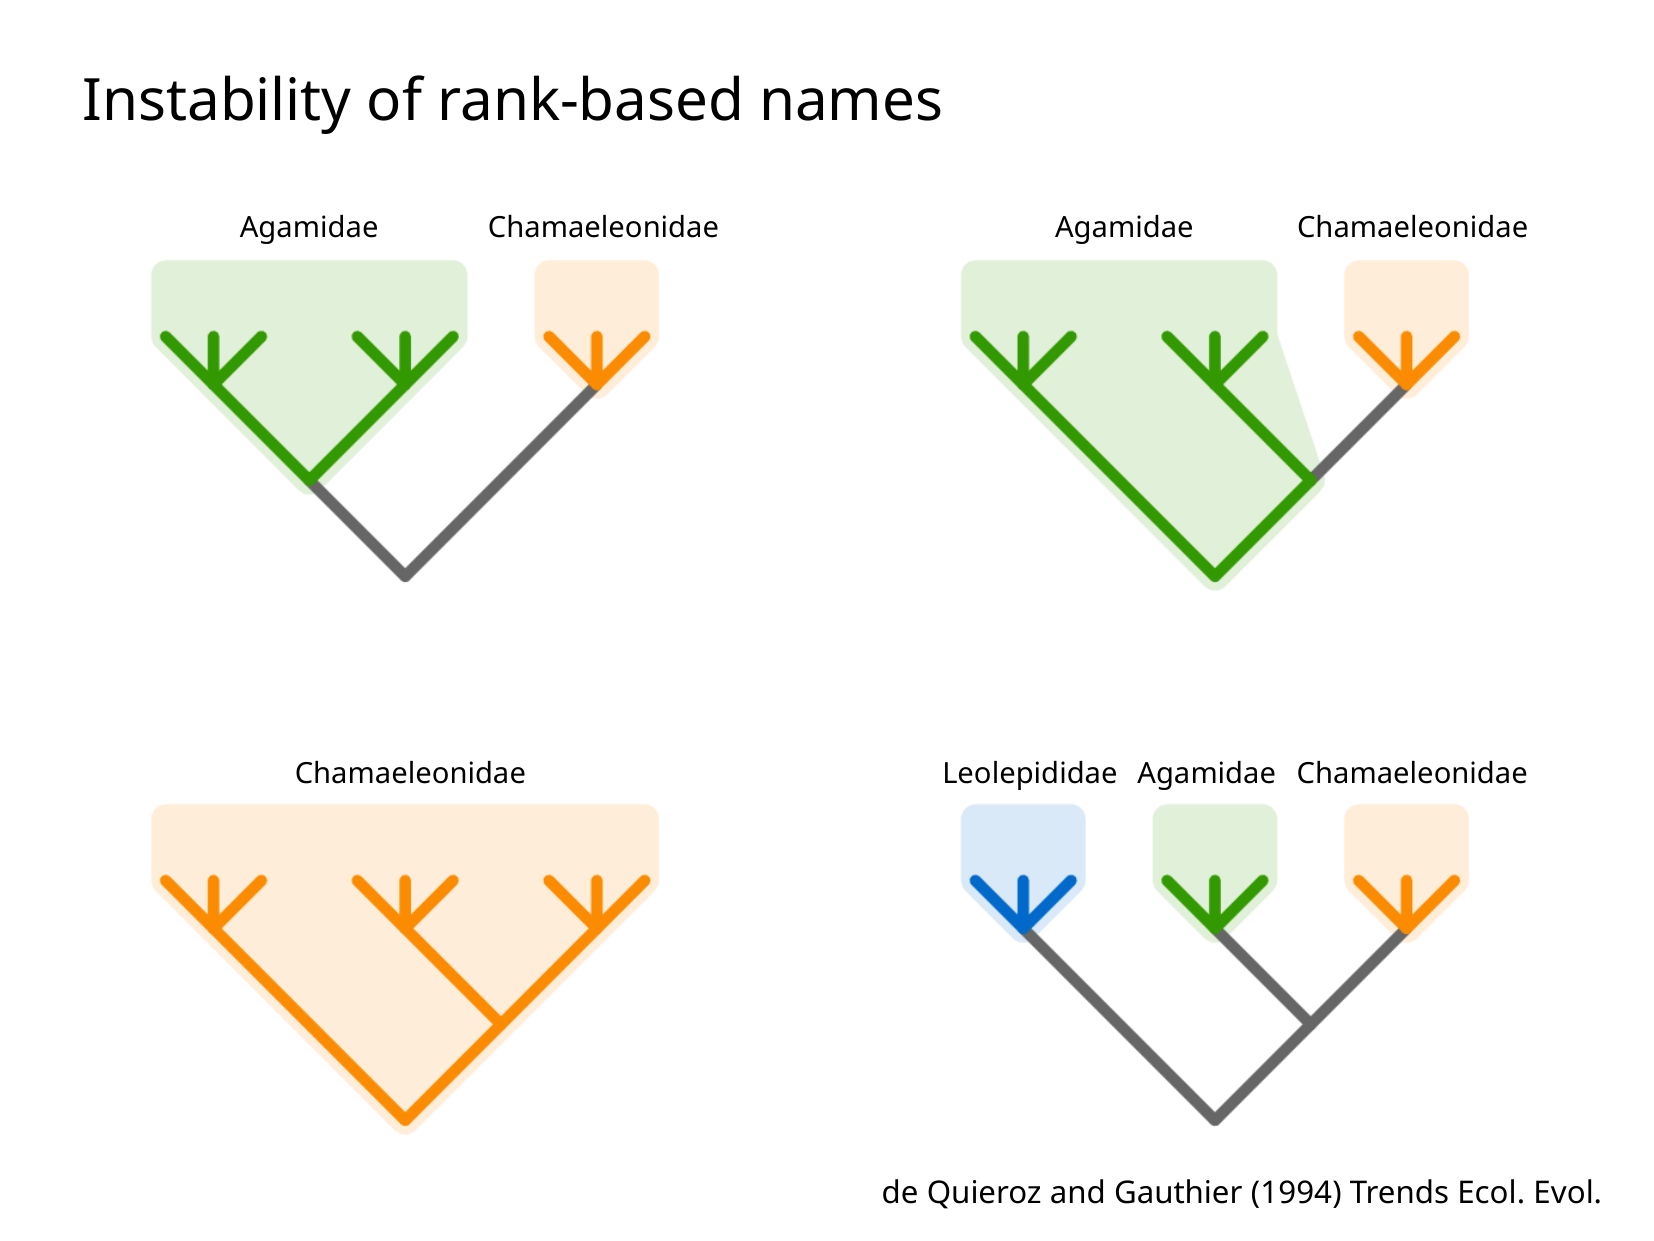

# Instability of rank-based names
Agamidae
Agamidae
Chamaeleonidae
Chamaeleonidae
Leolepididae
Agamidae
Chamaeleonidae
Chamaeleonidae
de Quieroz and Gauthier (1994) Trends Ecol. Evol.